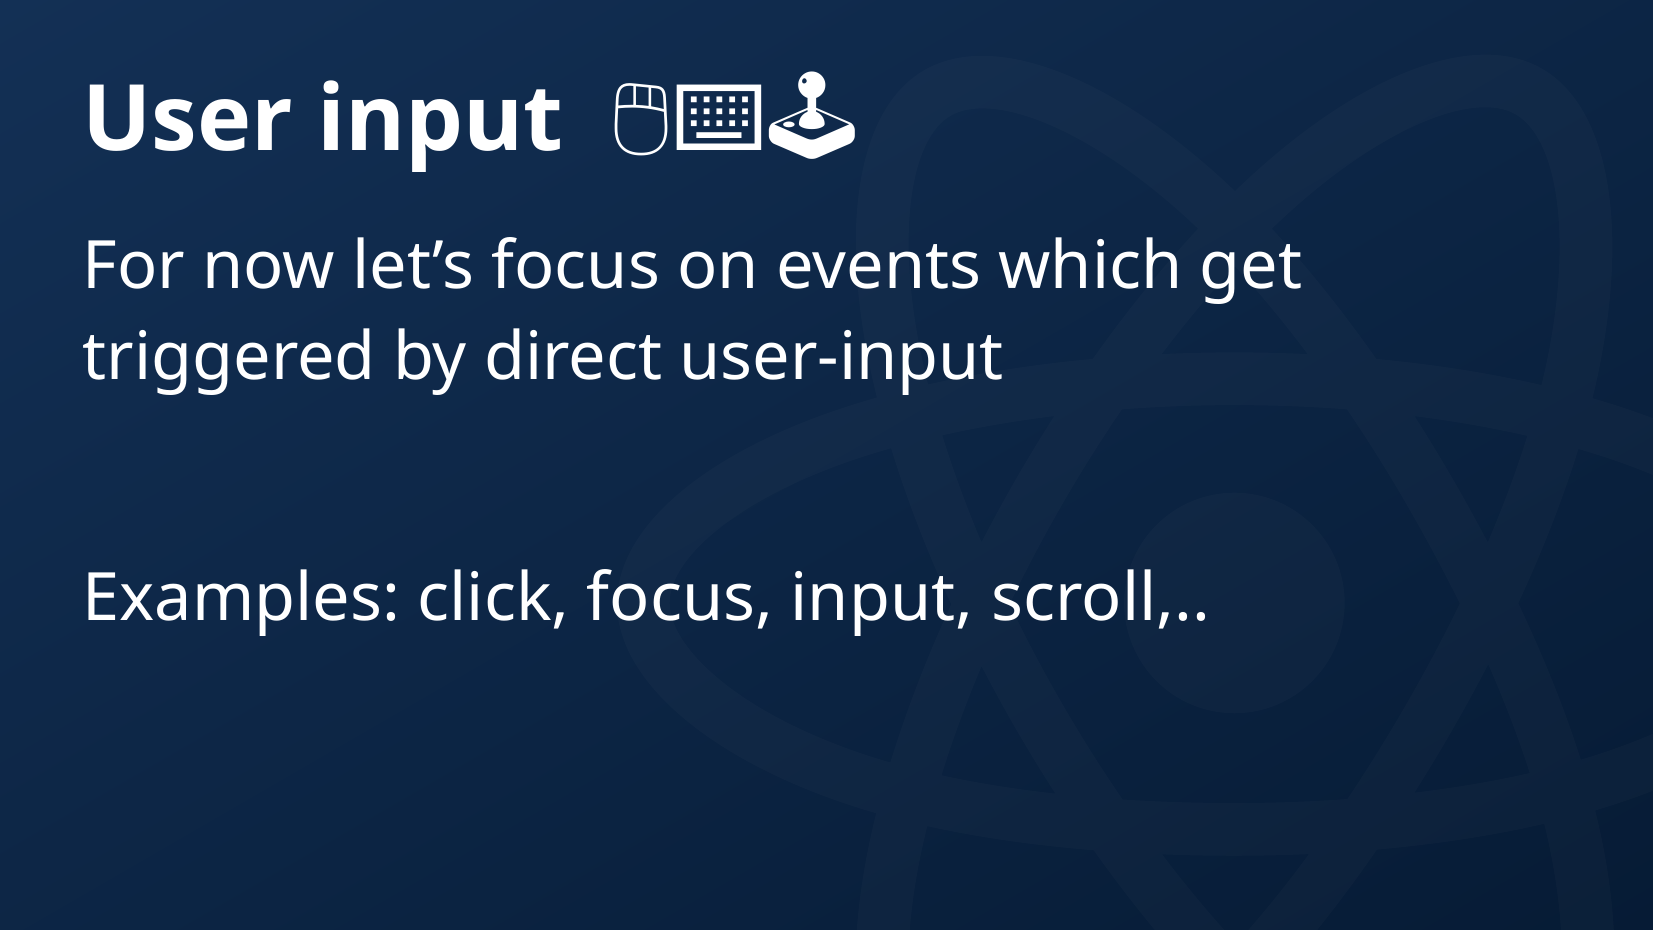

# User input 🖱⌨️📱🕹
For now let’s focus on events which get triggered by direct user-input
Examples: click, focus, input, scroll,..